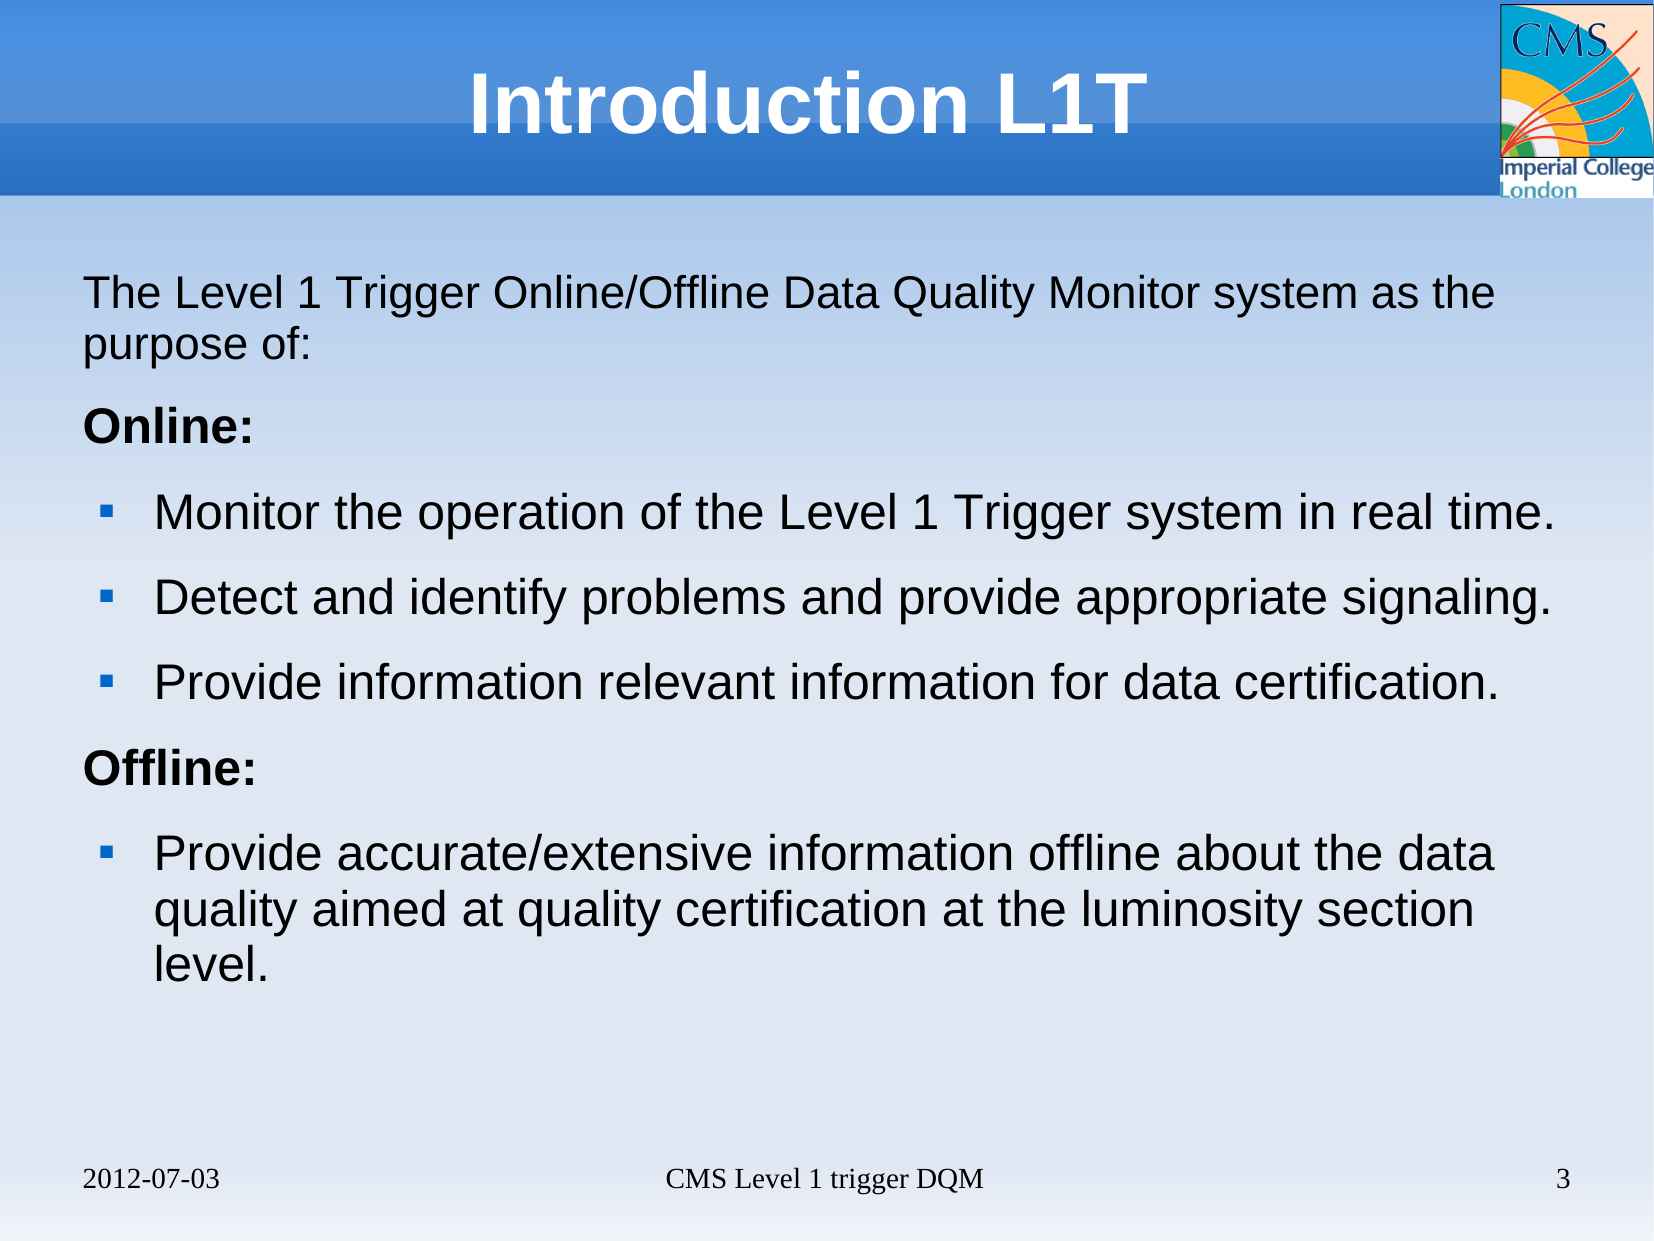

# Introduction L1T
The Level 1 Trigger Online/Offline Data Quality Monitor system as the purpose of:
Online:
Monitor the operation of the Level 1 Trigger system in real time.
Detect and identify problems and provide appropriate signaling.
Provide information relevant information for data certification.
Offline:
Provide accurate/extensive information offline about the data quality aimed at quality certification at the luminosity section level.
2012-07-03
CMS Level 1 trigger DQM
3